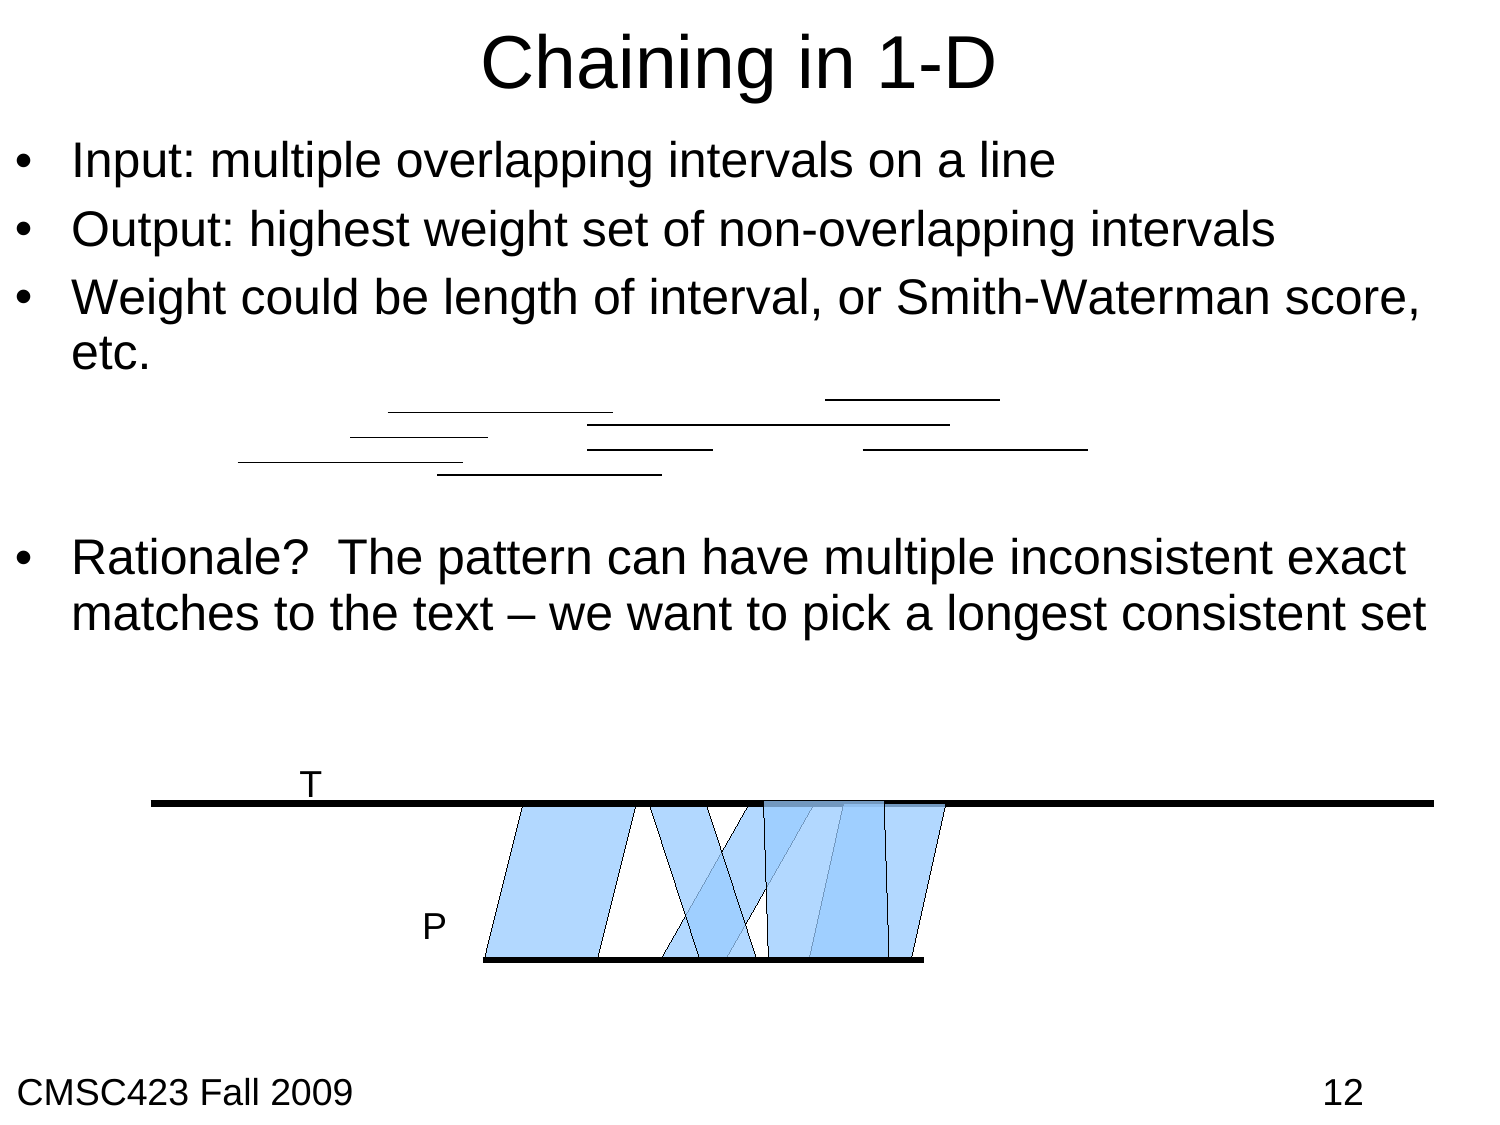

# Chaining in 1-D
Input: multiple overlapping intervals on a line
Output: highest weight set of non-overlapping intervals
Weight could be length of interval, or Smith-Waterman score, etc.
Rationale? The pattern can have multiple inconsistent exact matches to the text – we want to pick a longest consistent set
T
P
CMSC423 Fall 2009
12